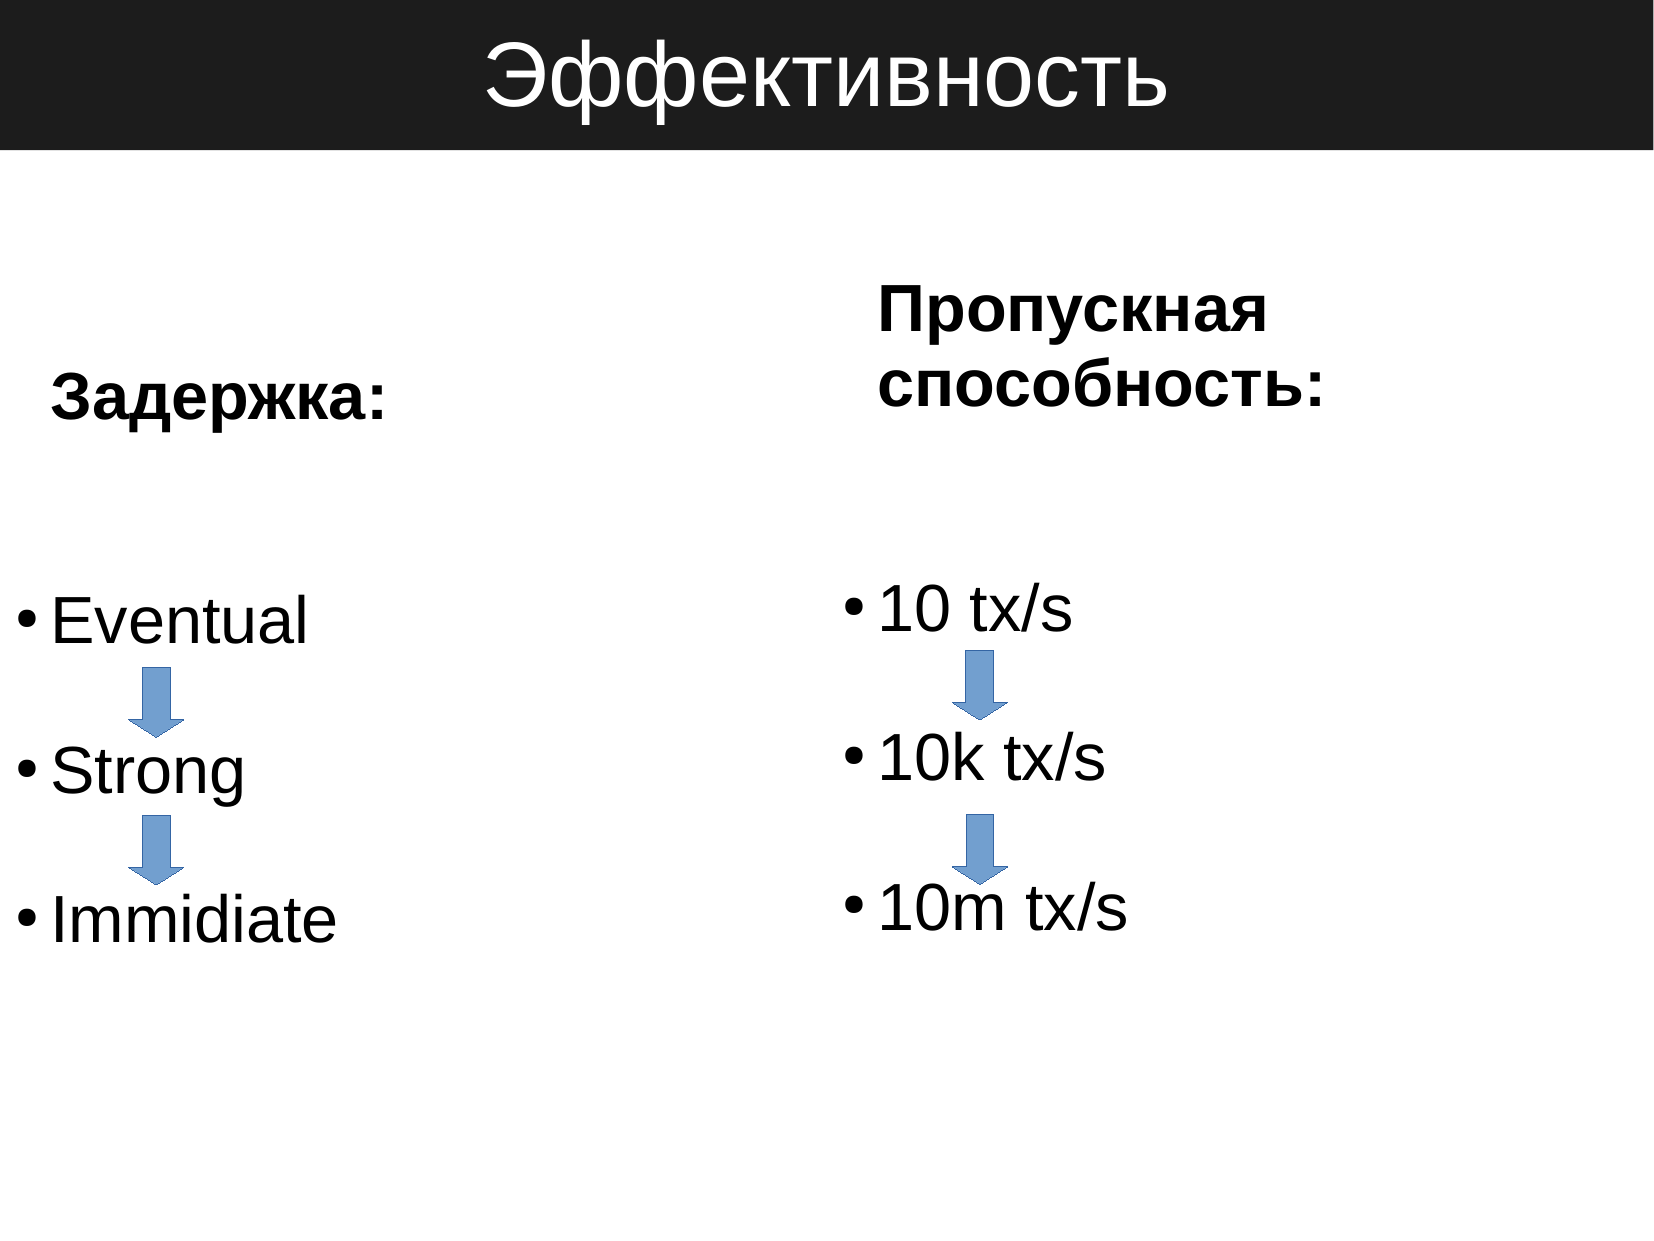

# Эффективность
Пропускная способность:
10 tx/s
10k tx/s
10m tx/s
Задержка:
Eventual
Strong
Immidiate